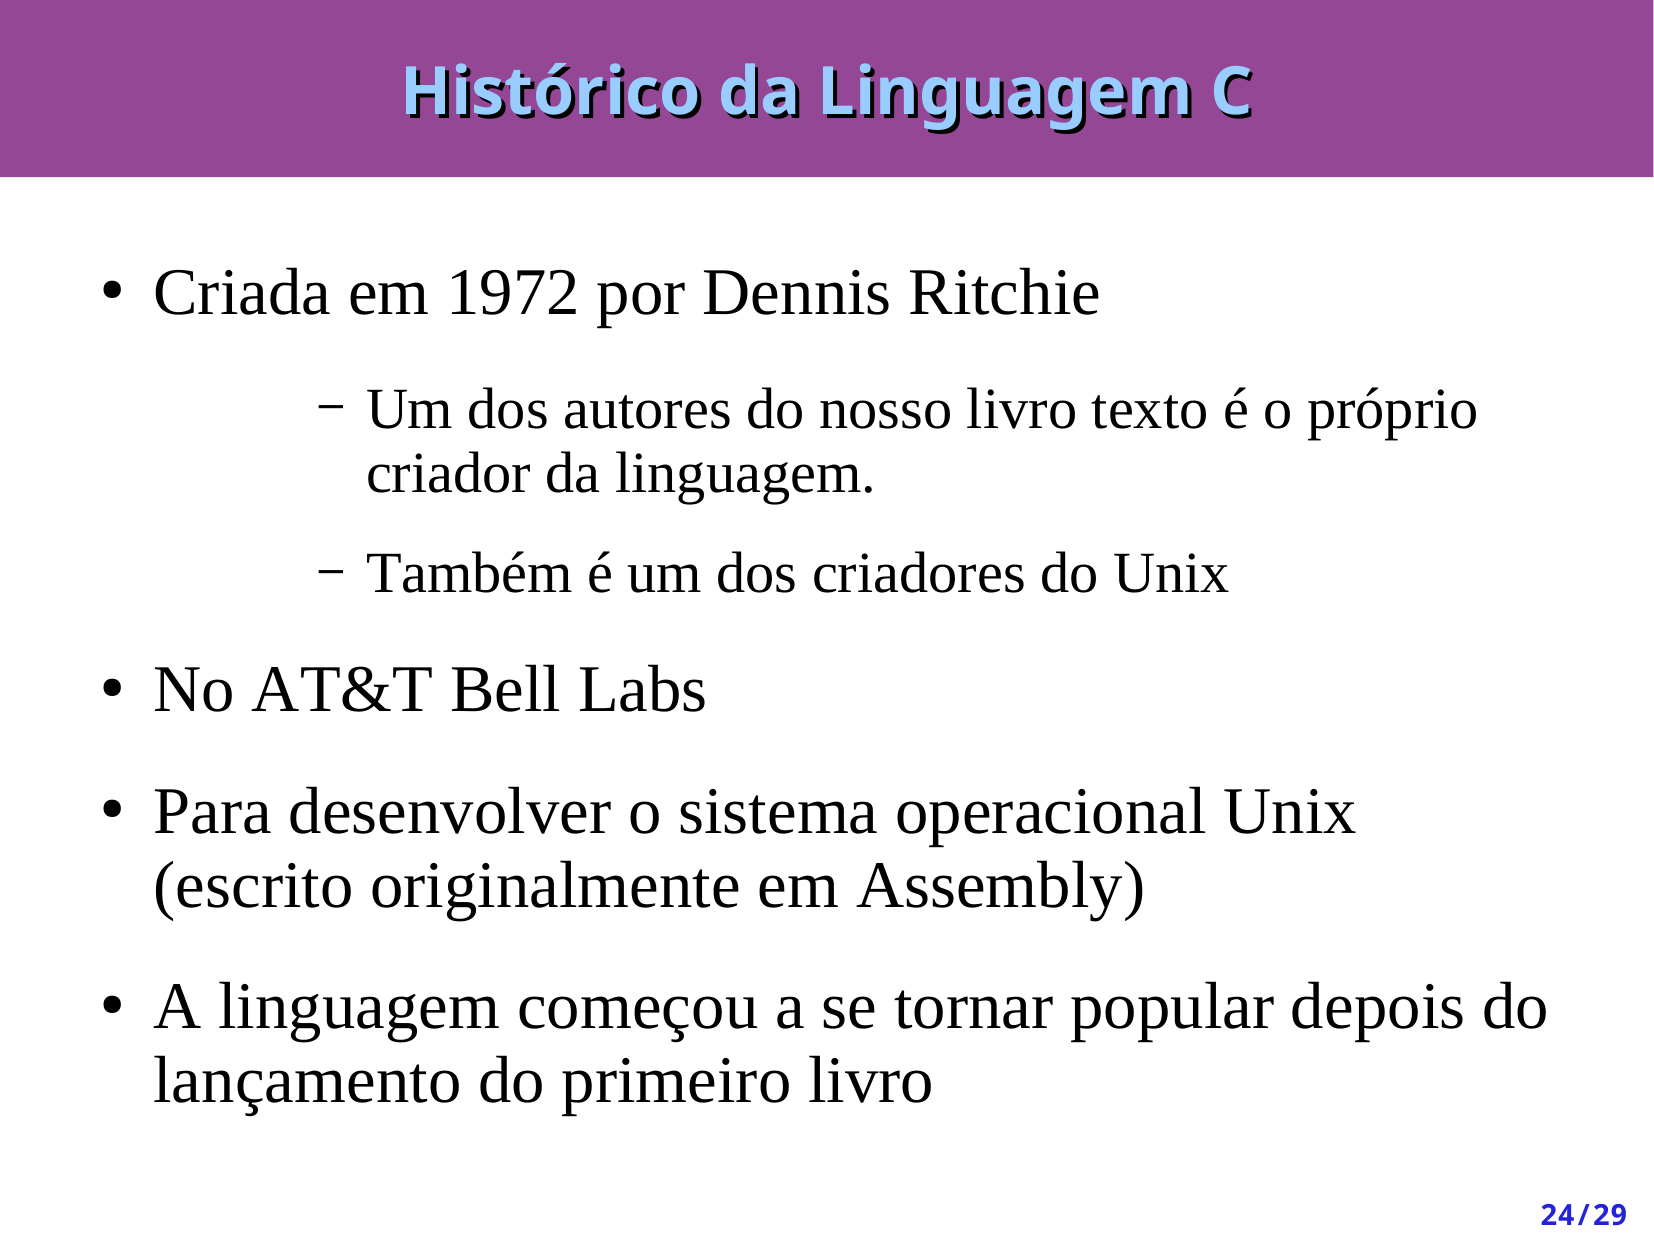

# Histórico da Linguagem C
Criada em 1972 por Dennis Ritchie
Um dos autores do nosso livro texto é o próprio criador da linguagem.
Também é um dos criadores do Unix
No AT&T Bell Labs
Para desenvolver o sistema operacional Unix (escrito originalmente em Assembly)
A linguagem começou a se tornar popular depois do lançamento do primeiro livro
24